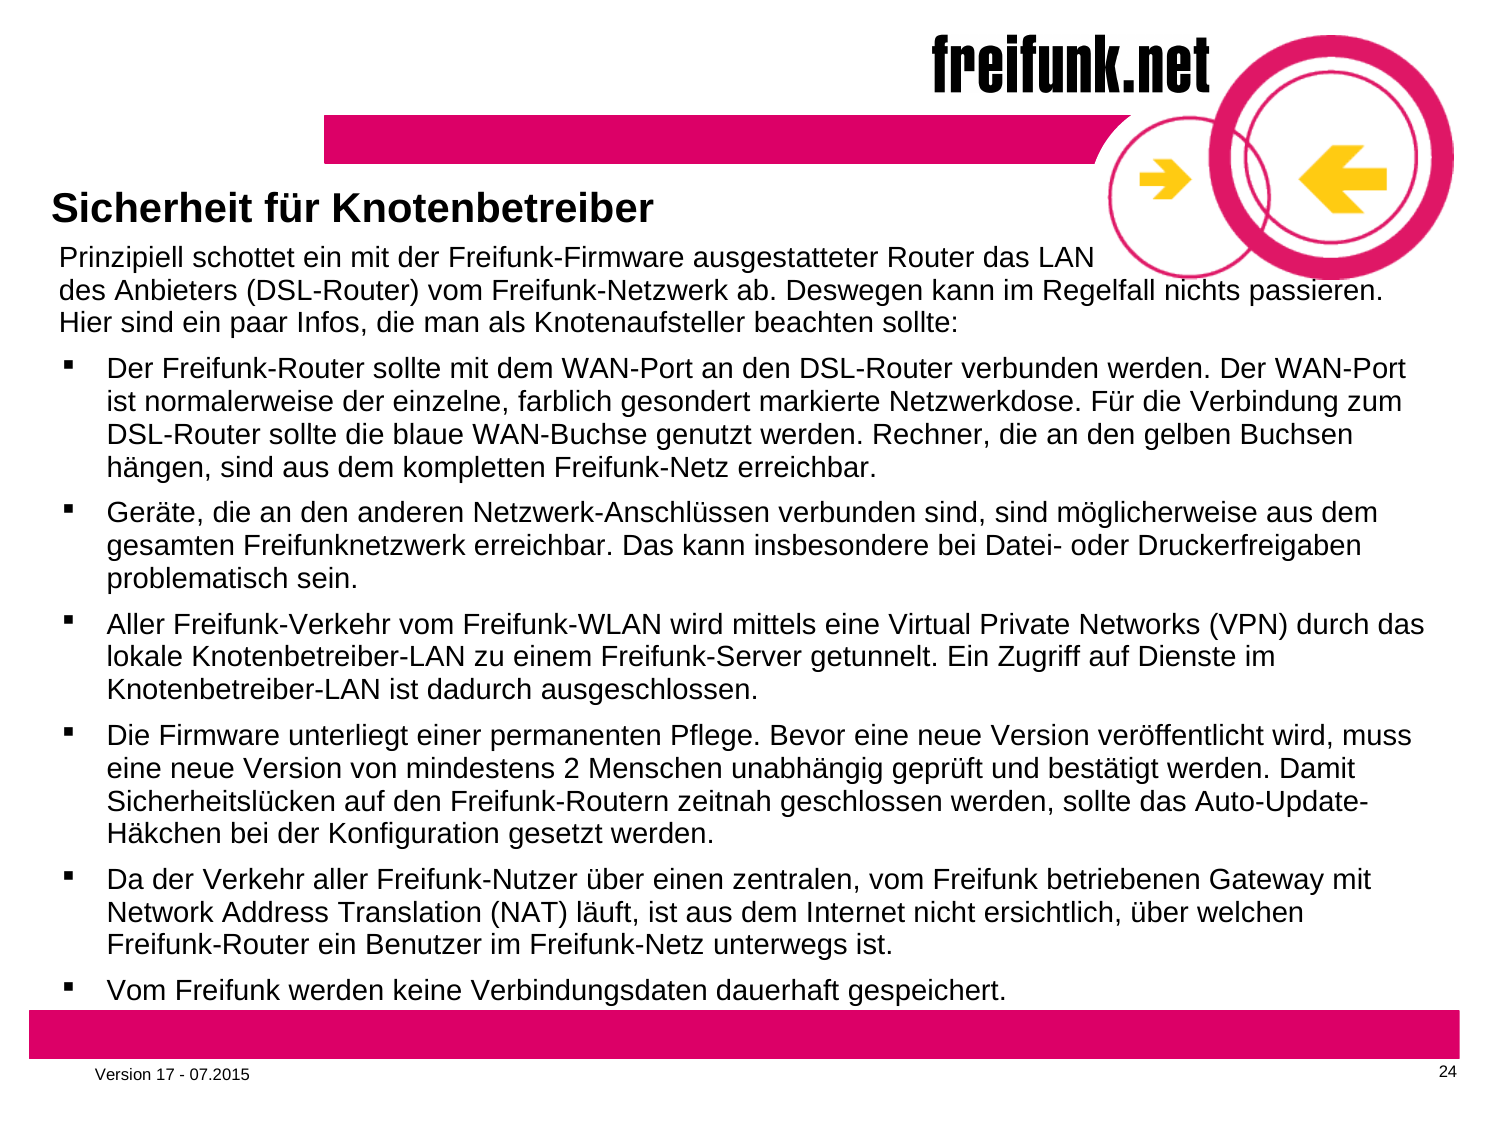

Sicherheit für Knotenbetreiber
Prinzipiell schottet ein mit der Freifunk-Firmware ausgestatteter Router das LAN
des Anbieters (DSL-Router) vom Freifunk-Netzwerk ab. Deswegen kann im Regelfall nichts passieren. Hier sind ein paar Infos, die man als Knotenaufsteller beachten sollte:
Der Freifunk-Router sollte mit dem WAN-Port an den DSL-Router verbunden werden. Der WAN-Port ist normalerweise der einzelne, farblich gesondert markierte Netzwerkdose. Für die Verbindung zum DSL-Router sollte die blaue WAN-Buchse genutzt werden. Rechner, die an den gelben Buchsen hängen, sind aus dem kompletten Freifunk-Netz erreichbar.
Geräte, die an den anderen Netzwerk-Anschlüssen verbunden sind, sind möglicherweise aus dem gesamten Freifunknetzwerk erreichbar. Das kann insbesondere bei Datei- oder Druckerfreigaben problematisch sein.
Aller Freifunk-Verkehr vom Freifunk-WLAN wird mittels eine Virtual Private Networks (VPN) durch das lokale Knotenbetreiber-LAN zu einem Freifunk-Server getunnelt. Ein Zugriff auf Dienste im Knotenbetreiber-LAN ist dadurch ausgeschlossen.
Die Firmware unterliegt einer permanenten Pflege. Bevor eine neue Version veröffentlicht wird, muss eine neue Version von mindestens 2 Menschen unabhängig geprüft und bestätigt werden. Damit Sicherheitslücken auf den Freifunk-Routern zeitnah geschlossen werden, sollte das Auto-Update-Häkchen bei der Konfiguration gesetzt werden.
Da der Verkehr aller Freifunk-Nutzer über einen zentralen, vom Freifunk betriebenen Gateway mit Network Address Translation (NAT) läuft, ist aus dem Internet nicht ersichtlich, über welchen Freifunk-Router ein Benutzer im Freifunk-Netz unterwegs ist.
Vom Freifunk werden keine Verbindungsdaten dauerhaft gespeichert.
24
Version 17 - 07.2015